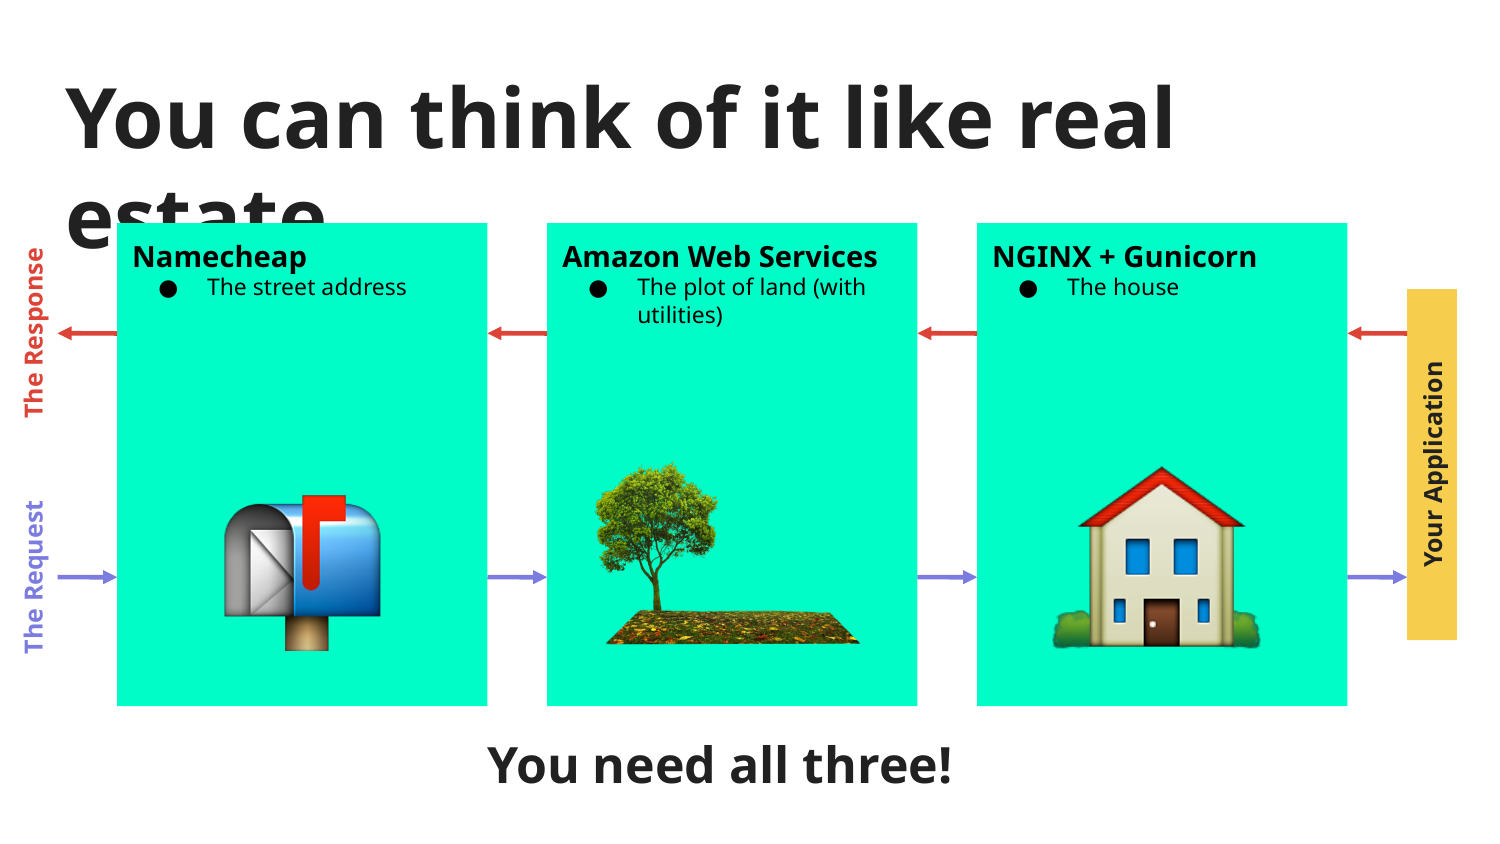

# You can think of it like real estate
Namecheap
The street address
Amazon Web Services
The plot of land (with utilities)
NGINX + Gunicorn
The house
The Response
Your Application
The Request
You need all three!